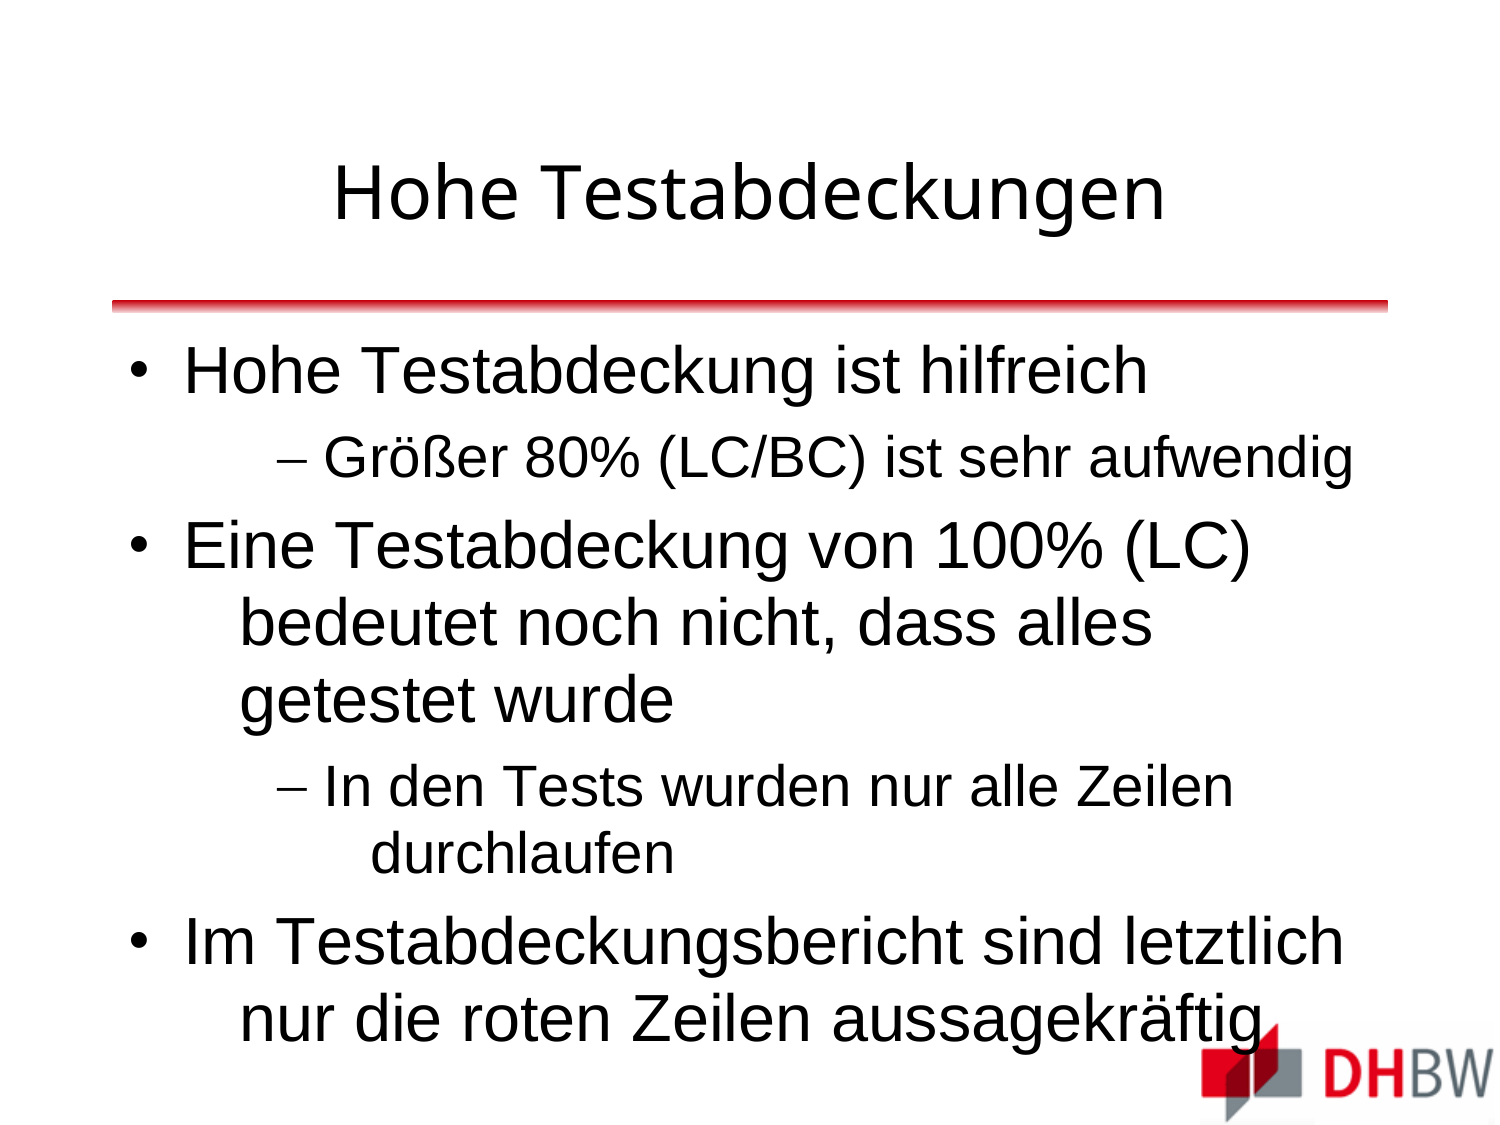

# Hohe Testabdeckungen
Hohe Testabdeckung ist hilfreich
Größer 80% (LC/BC) ist sehr aufwendig
Eine Testabdeckung von 100% (LC) bedeutet noch nicht, dass alles getestet wurde
In den Tests wurden nur alle Zeilen durchlaufen
Im Testabdeckungsbericht sind letztlich nur die roten Zeilen aussagekräftig